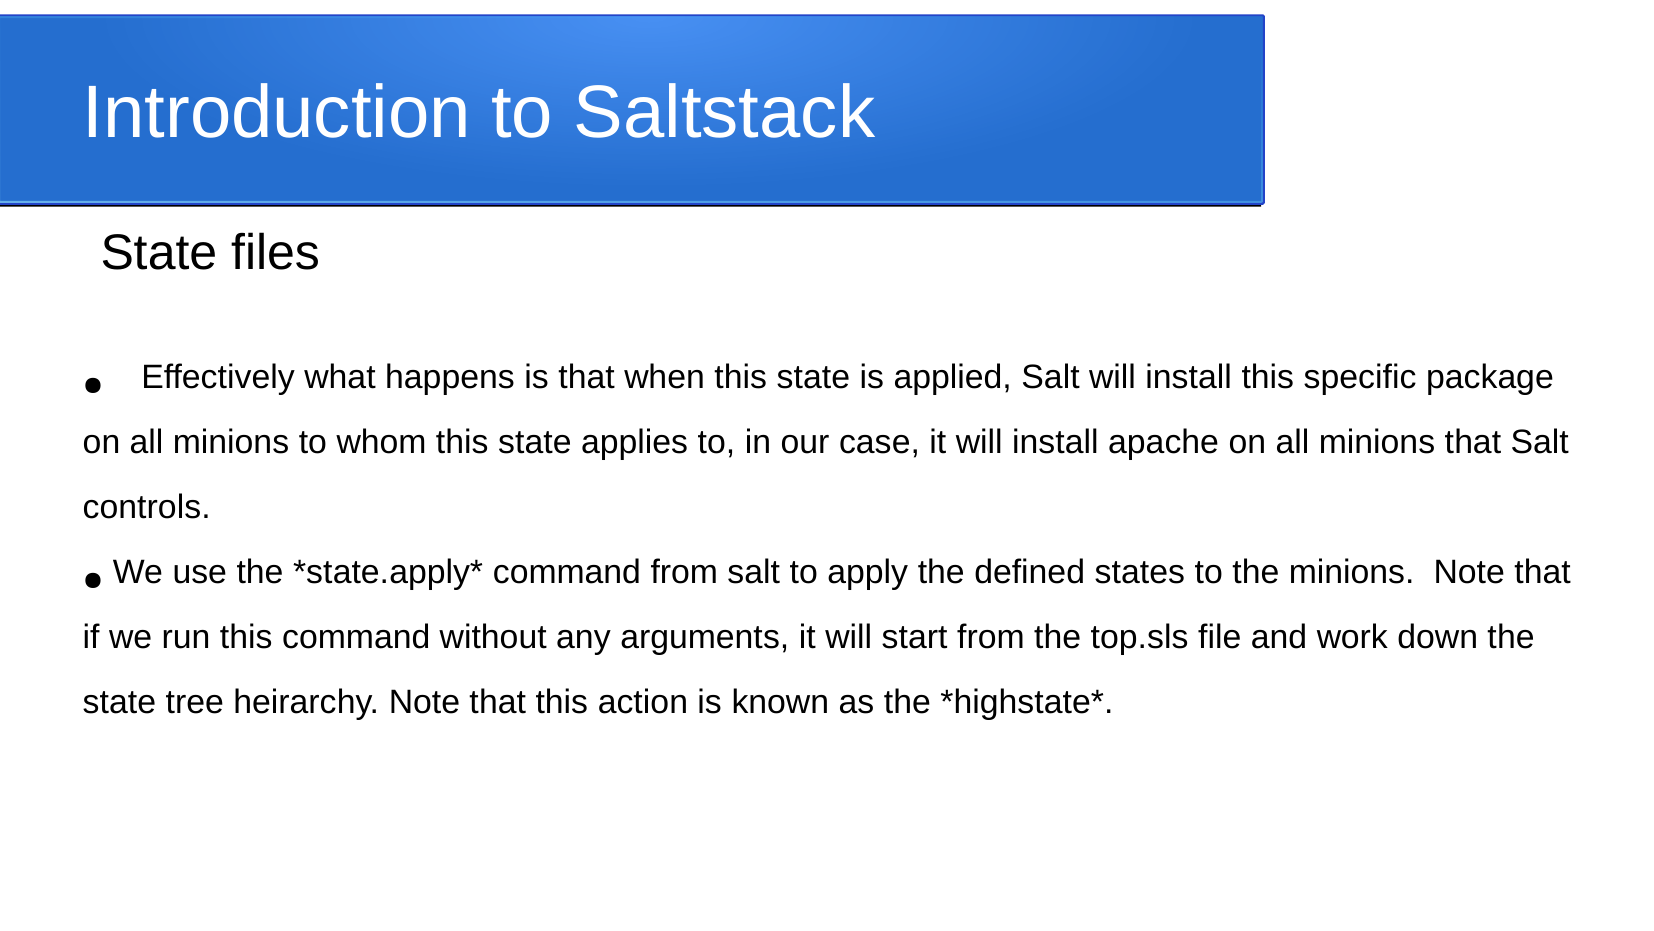

# Introduction to Saltstack
State files
 Effectively what happens is that when this state is applied, Salt will install this specific package on all minions to whom this state applies to, in our case, it will install apache on all minions that Salt controls.
 We use the *state.apply* command from salt to apply the defined states to the minions. Note that if we run this command without any arguments, it will start from the top.sls file and work down the state tree heirarchy. Note that this action is known as the *highstate*.